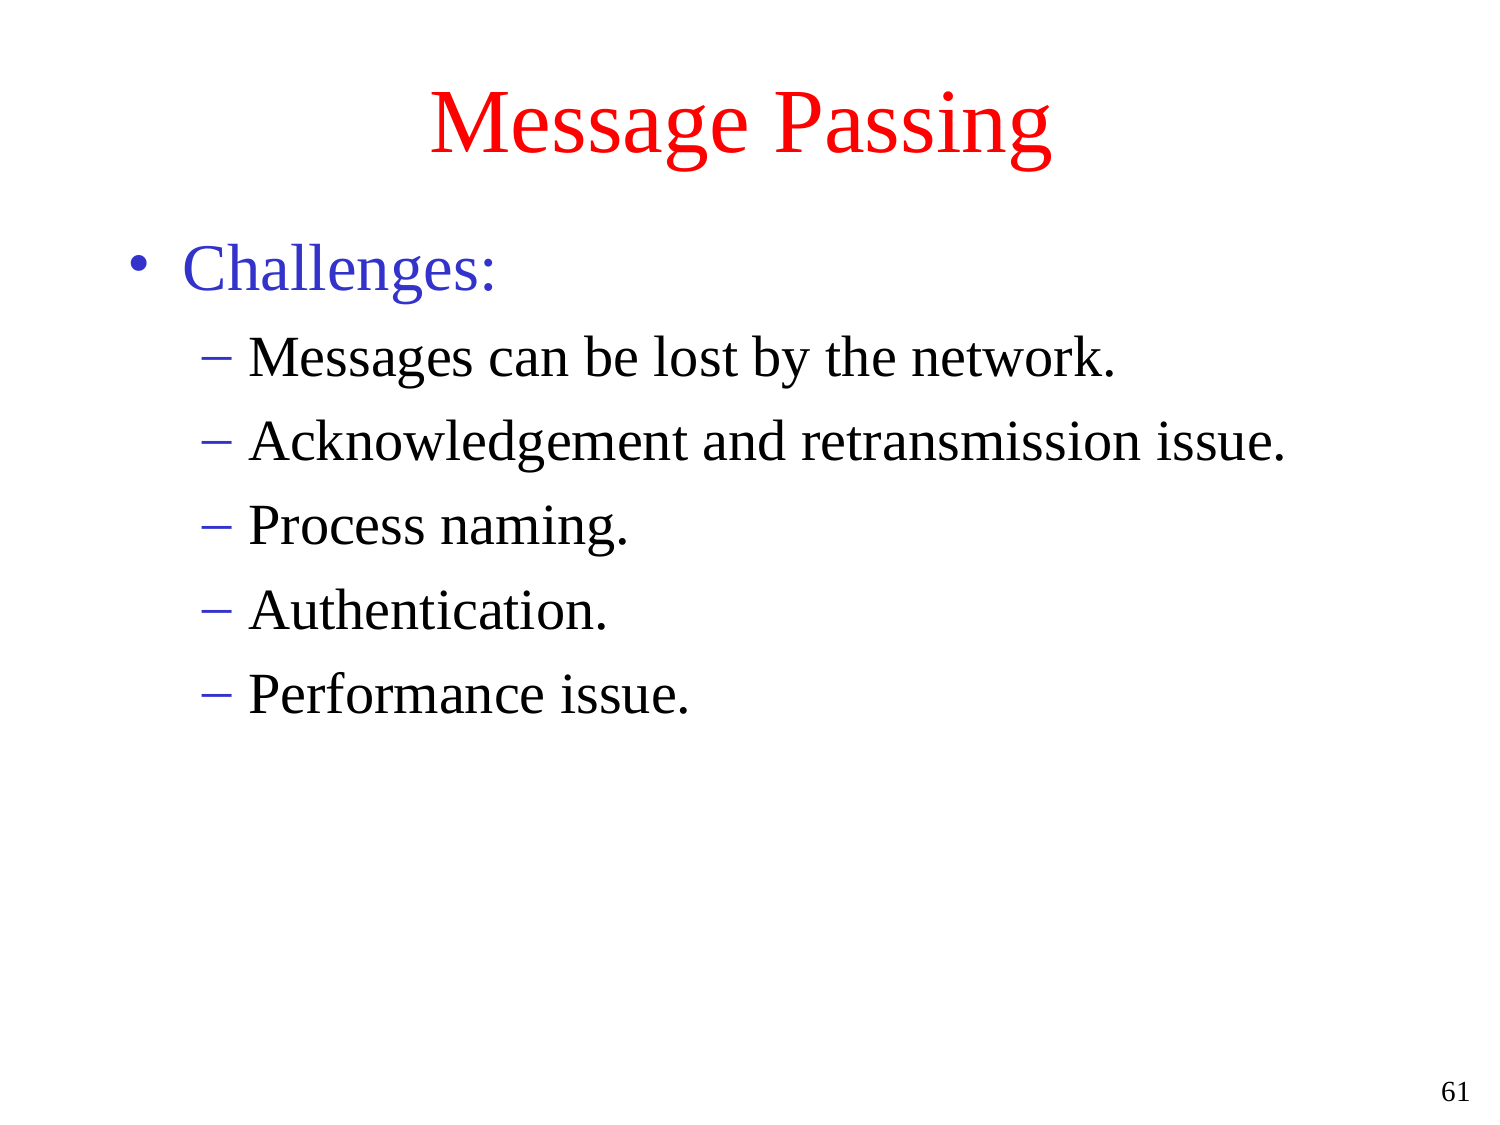

Message Passing
Challenges:
Messages can be lost by the network.
Acknowledgement and retransmission issue.
Process naming.
Authentication.
Performance issue.